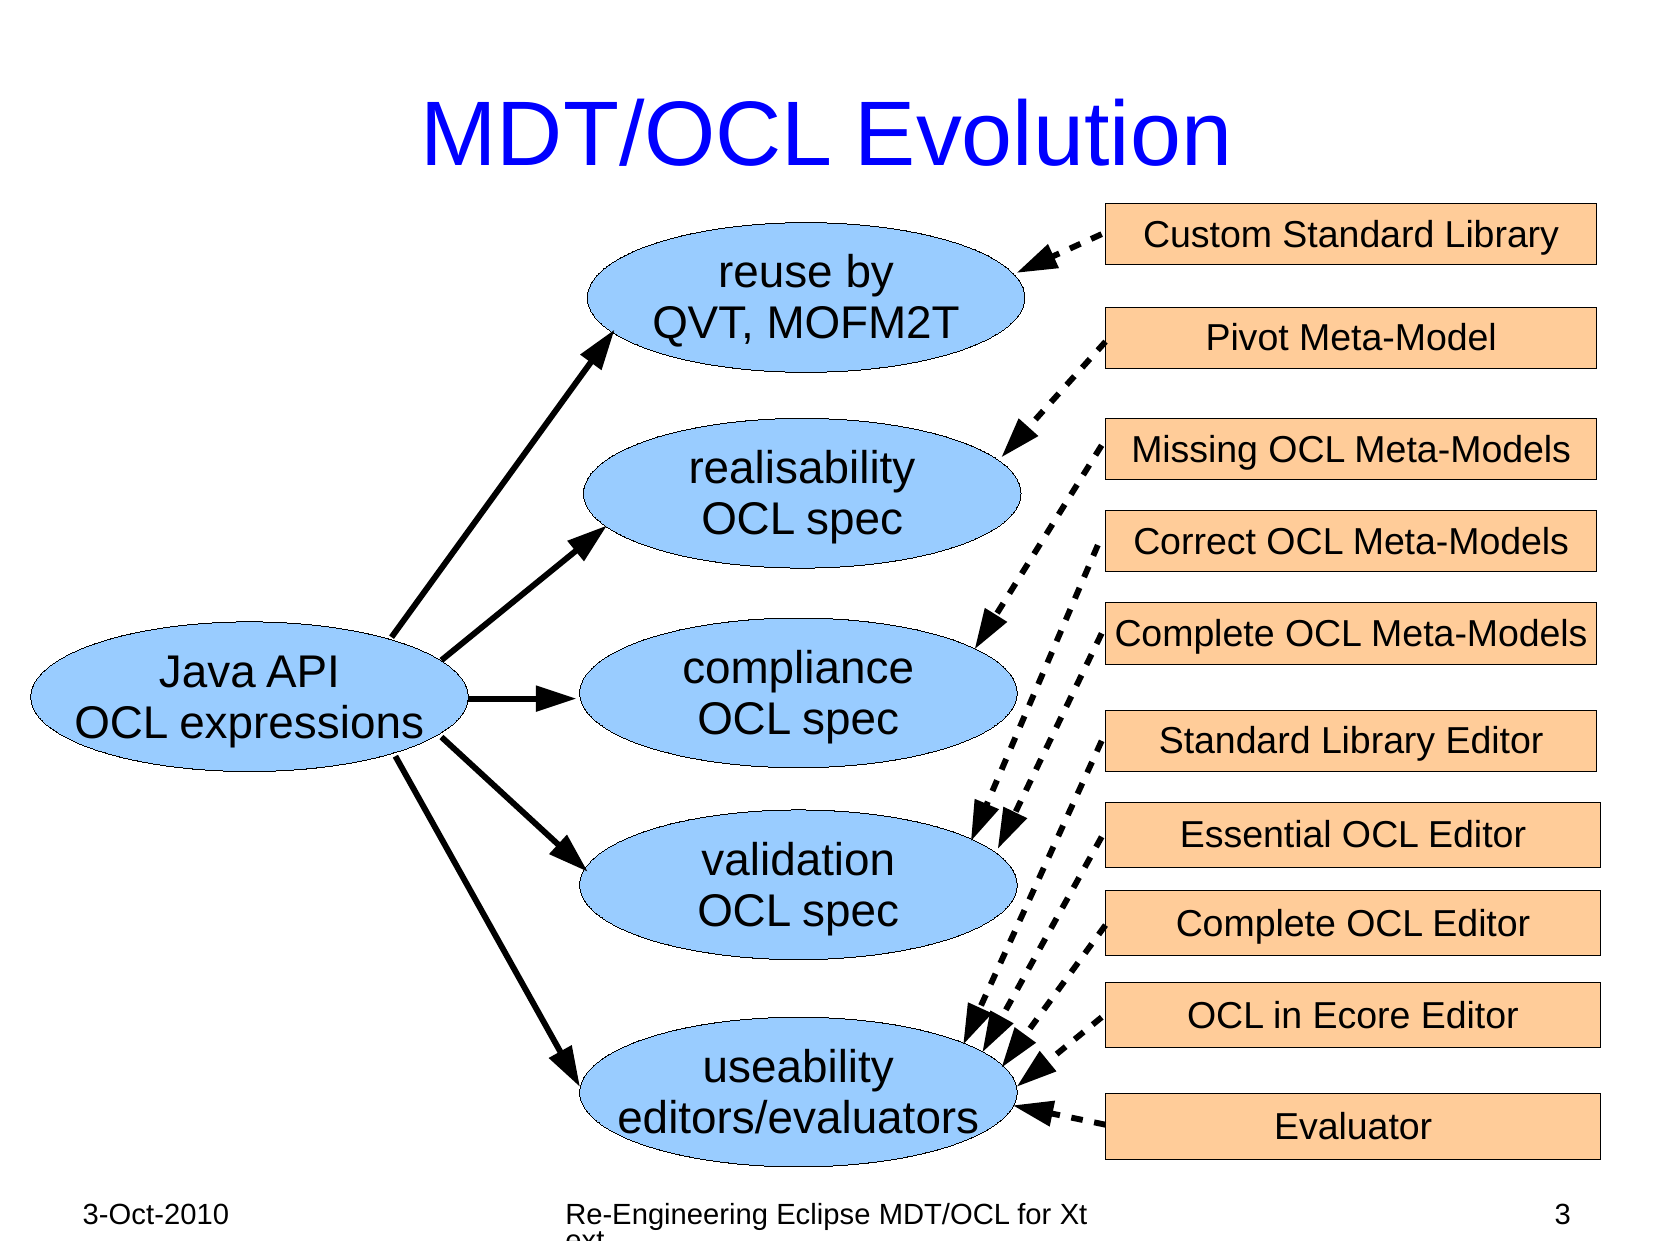

# MDT/OCL Evolution
Custom Standard Library
reuse by
QVT, MOFM2T
Pivot Meta-Model
realisability
OCL spec
Missing OCL Meta-Models
Correct OCL Meta-Models
Complete OCL Meta-Models
compliance
OCL spec
Java API
OCL expressions
Standard Library Editor
Essential OCL Editor
validation
OCL spec
Complete OCL Editor
OCL in Ecore Editor
useability
editors/evaluators
Evaluator
3-Oct-2010
Re-Engineering Eclipse MDT/OCL for Xtext
3